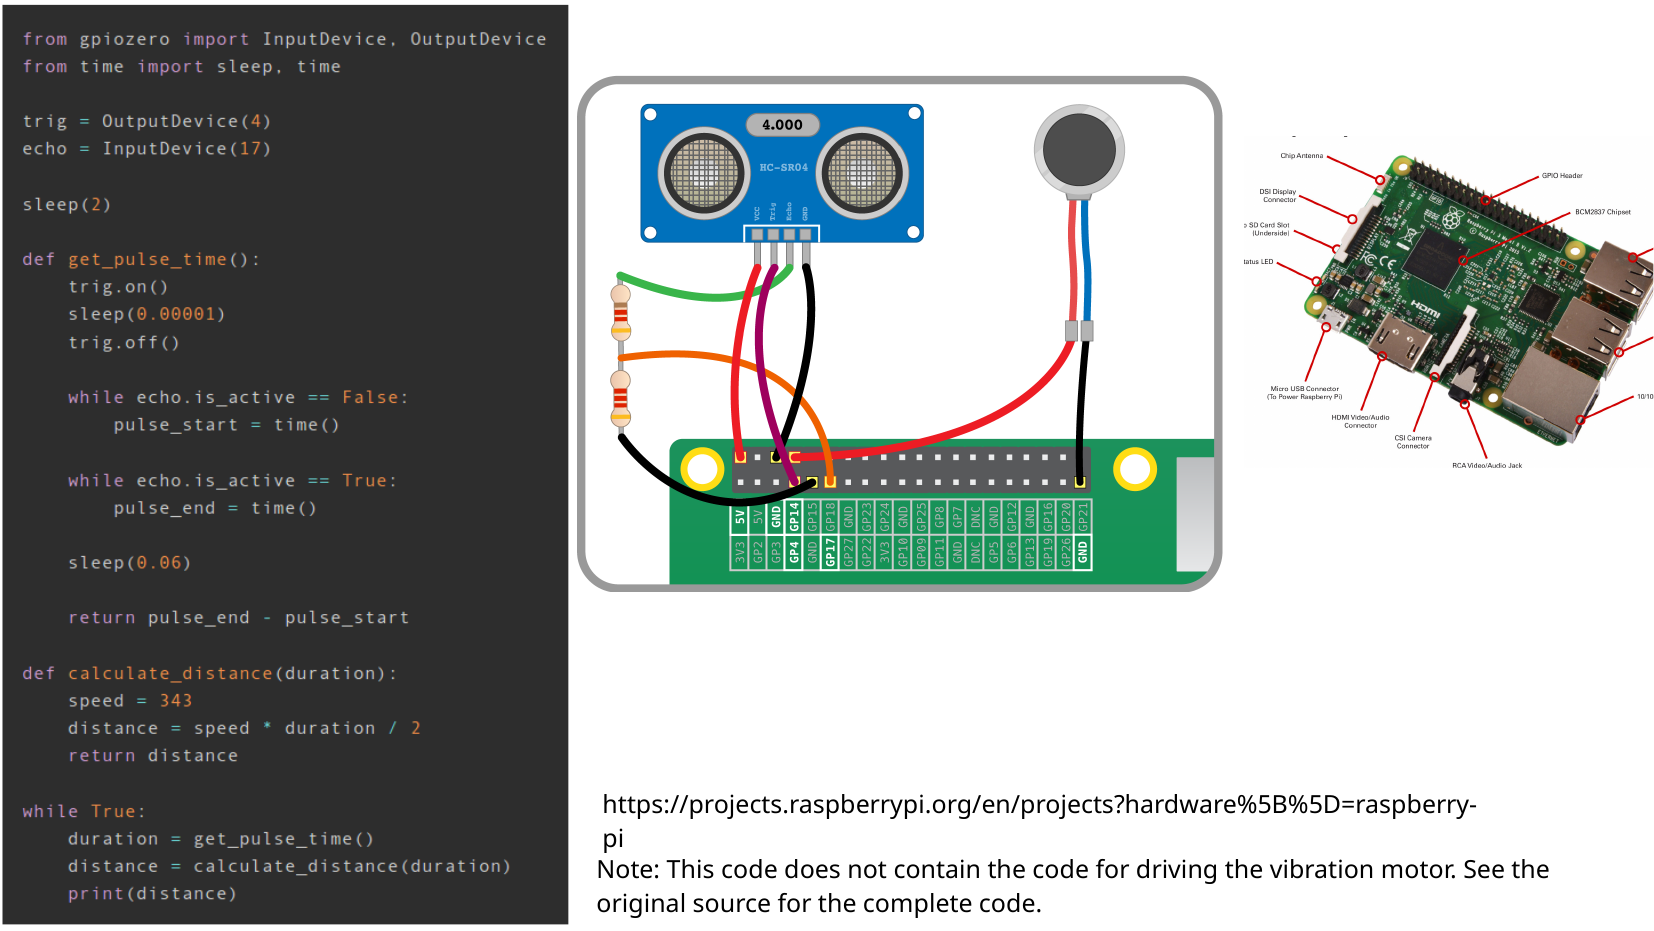

https://projects.raspberrypi.org/en/projects?hardware%5B%5D=raspberry-pi
Note: This code does not contain the code for driving the vibration motor. See the original source for the complete code.